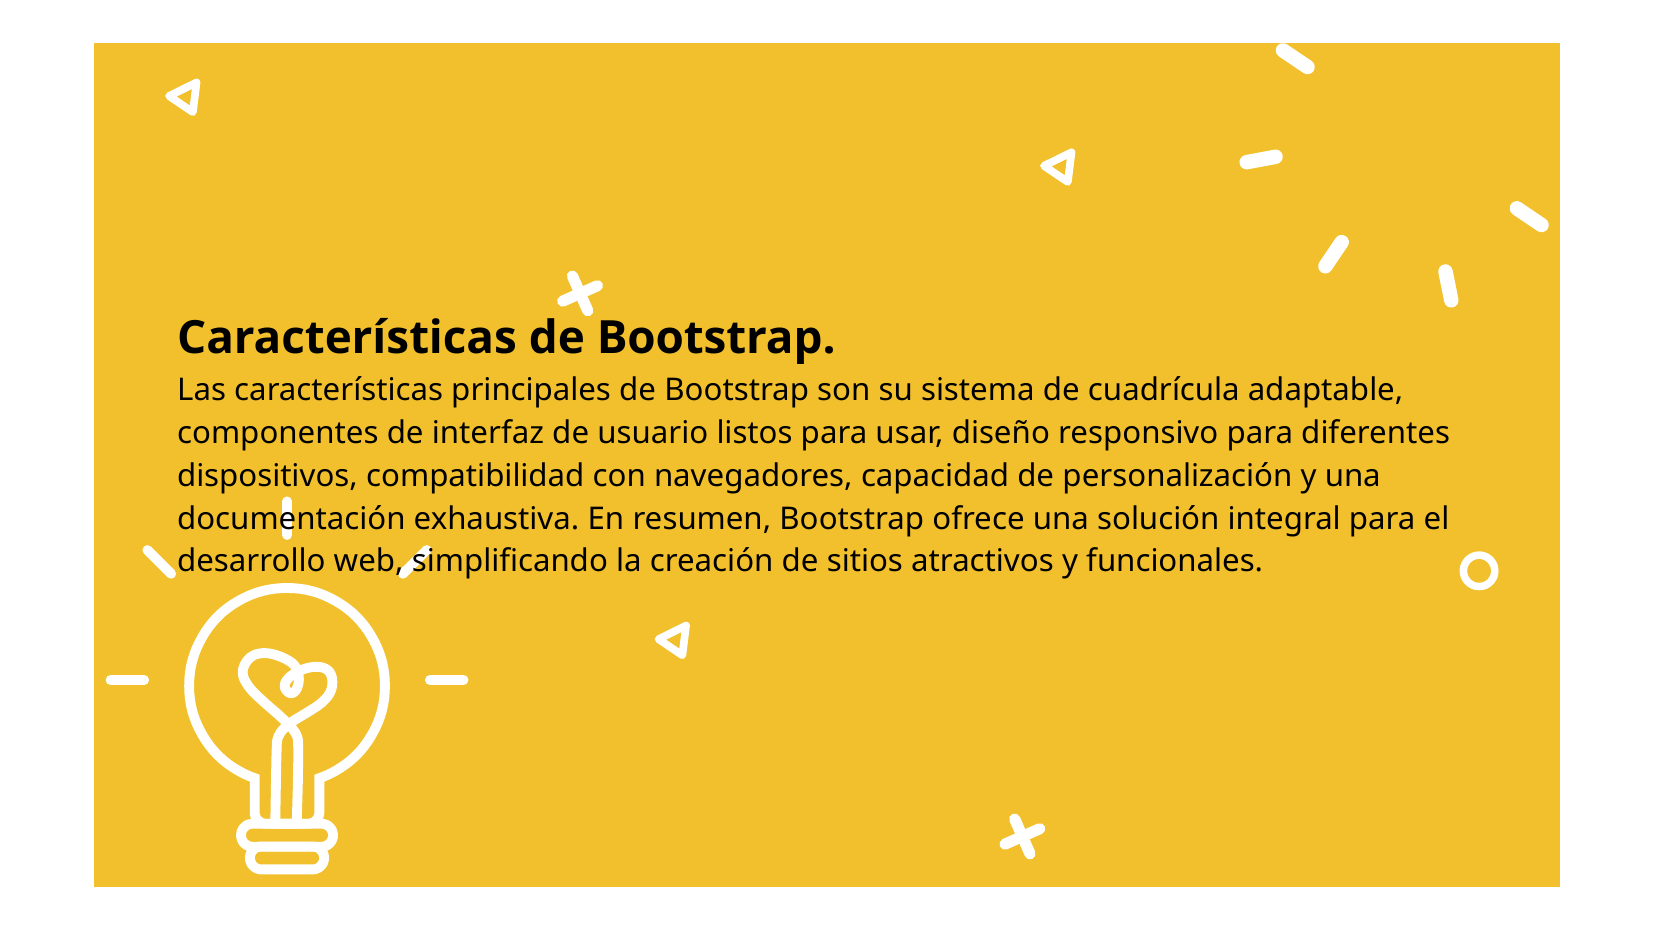

# Características de Bootstrap. Las características principales de Bootstrap son su sistema de cuadrícula adaptable, componentes de interfaz de usuario listos para usar, diseño responsivo para diferentes dispositivos, compatibilidad con navegadores, capacidad de personalización y una documentación exhaustiva. En resumen, Bootstrap ofrece una solución integral para el desarrollo web, simplificando la creación de sitios atractivos y funcionales.